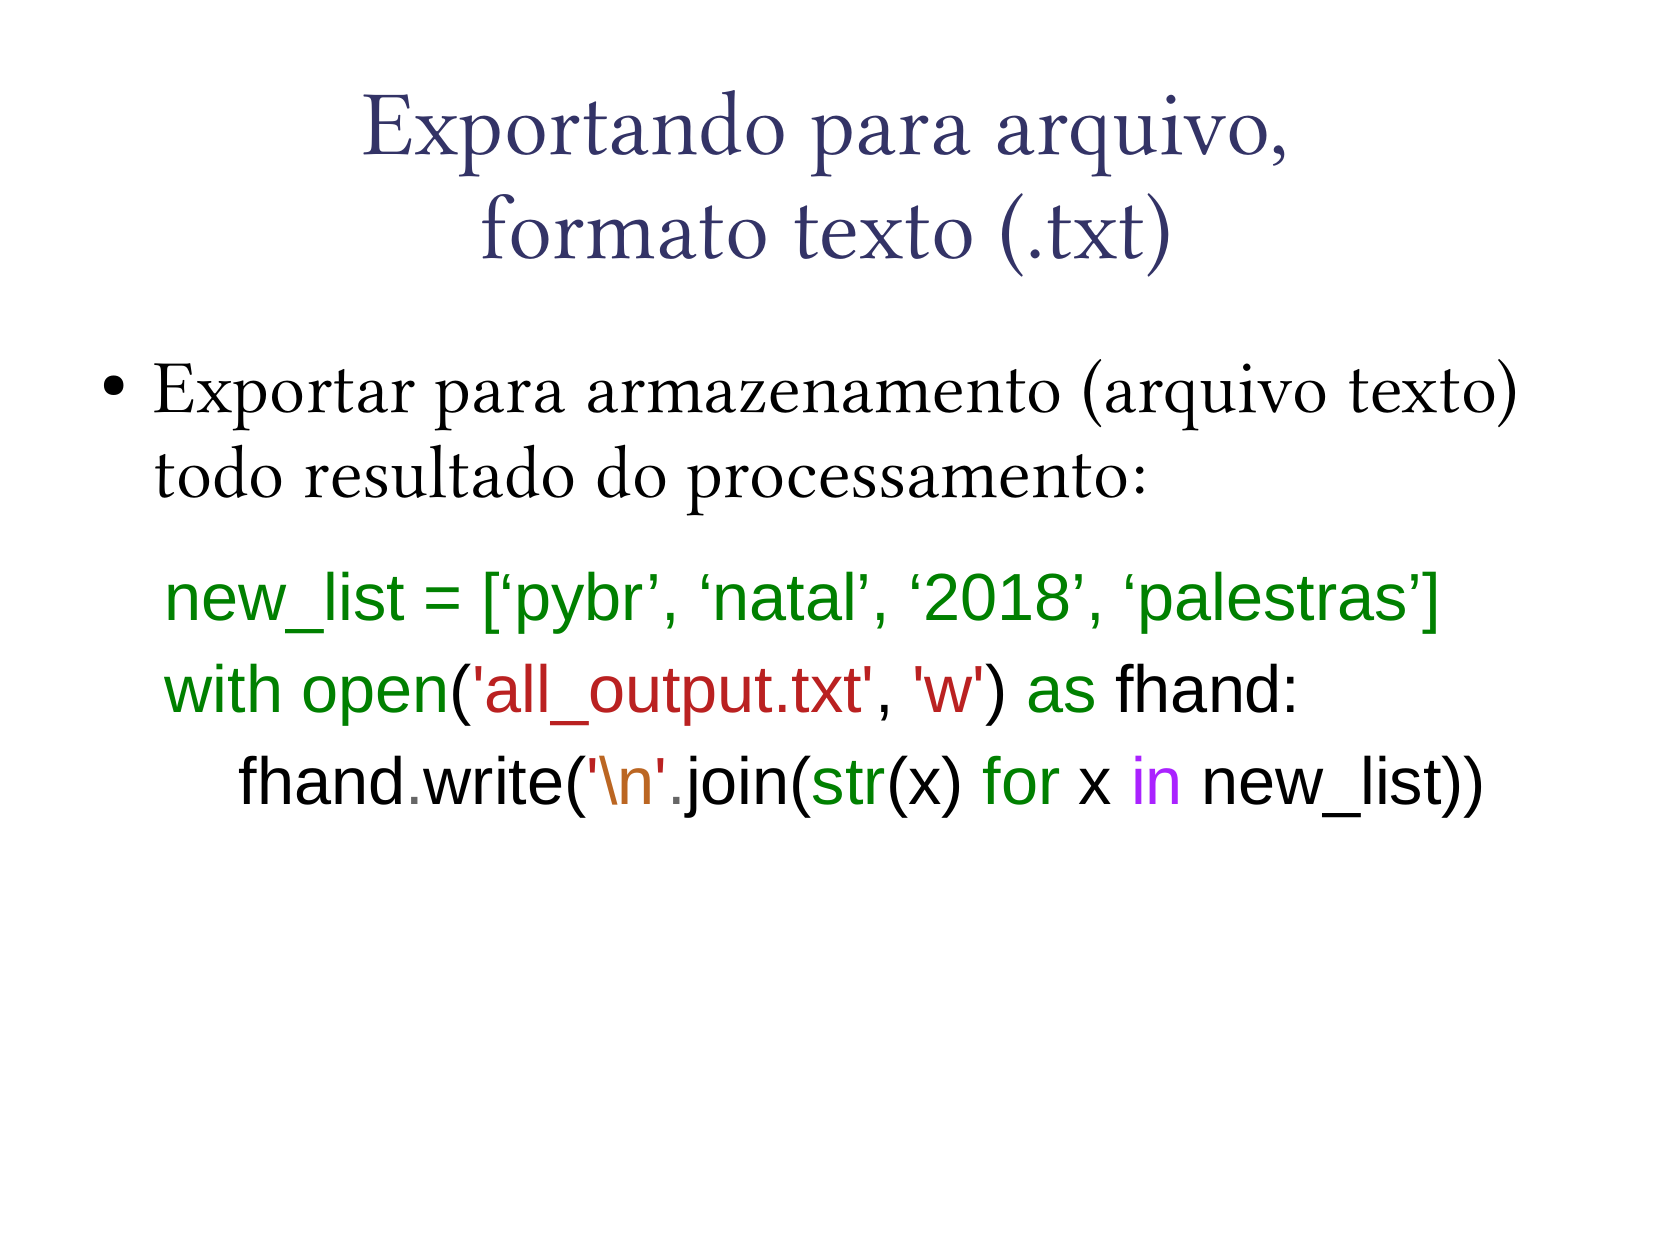

# Exportando para arquivo, formato texto (.txt)
Exportar para armazenamento (arquivo texto) todo resultado do processamento:
new_list = [‘pybr’, ‘natal’, ‘2018’, ‘palestras’]
with open('all_output.txt', 'w') as fhand:
 fhand.write('\n'.join(str(x) for x in new_list))